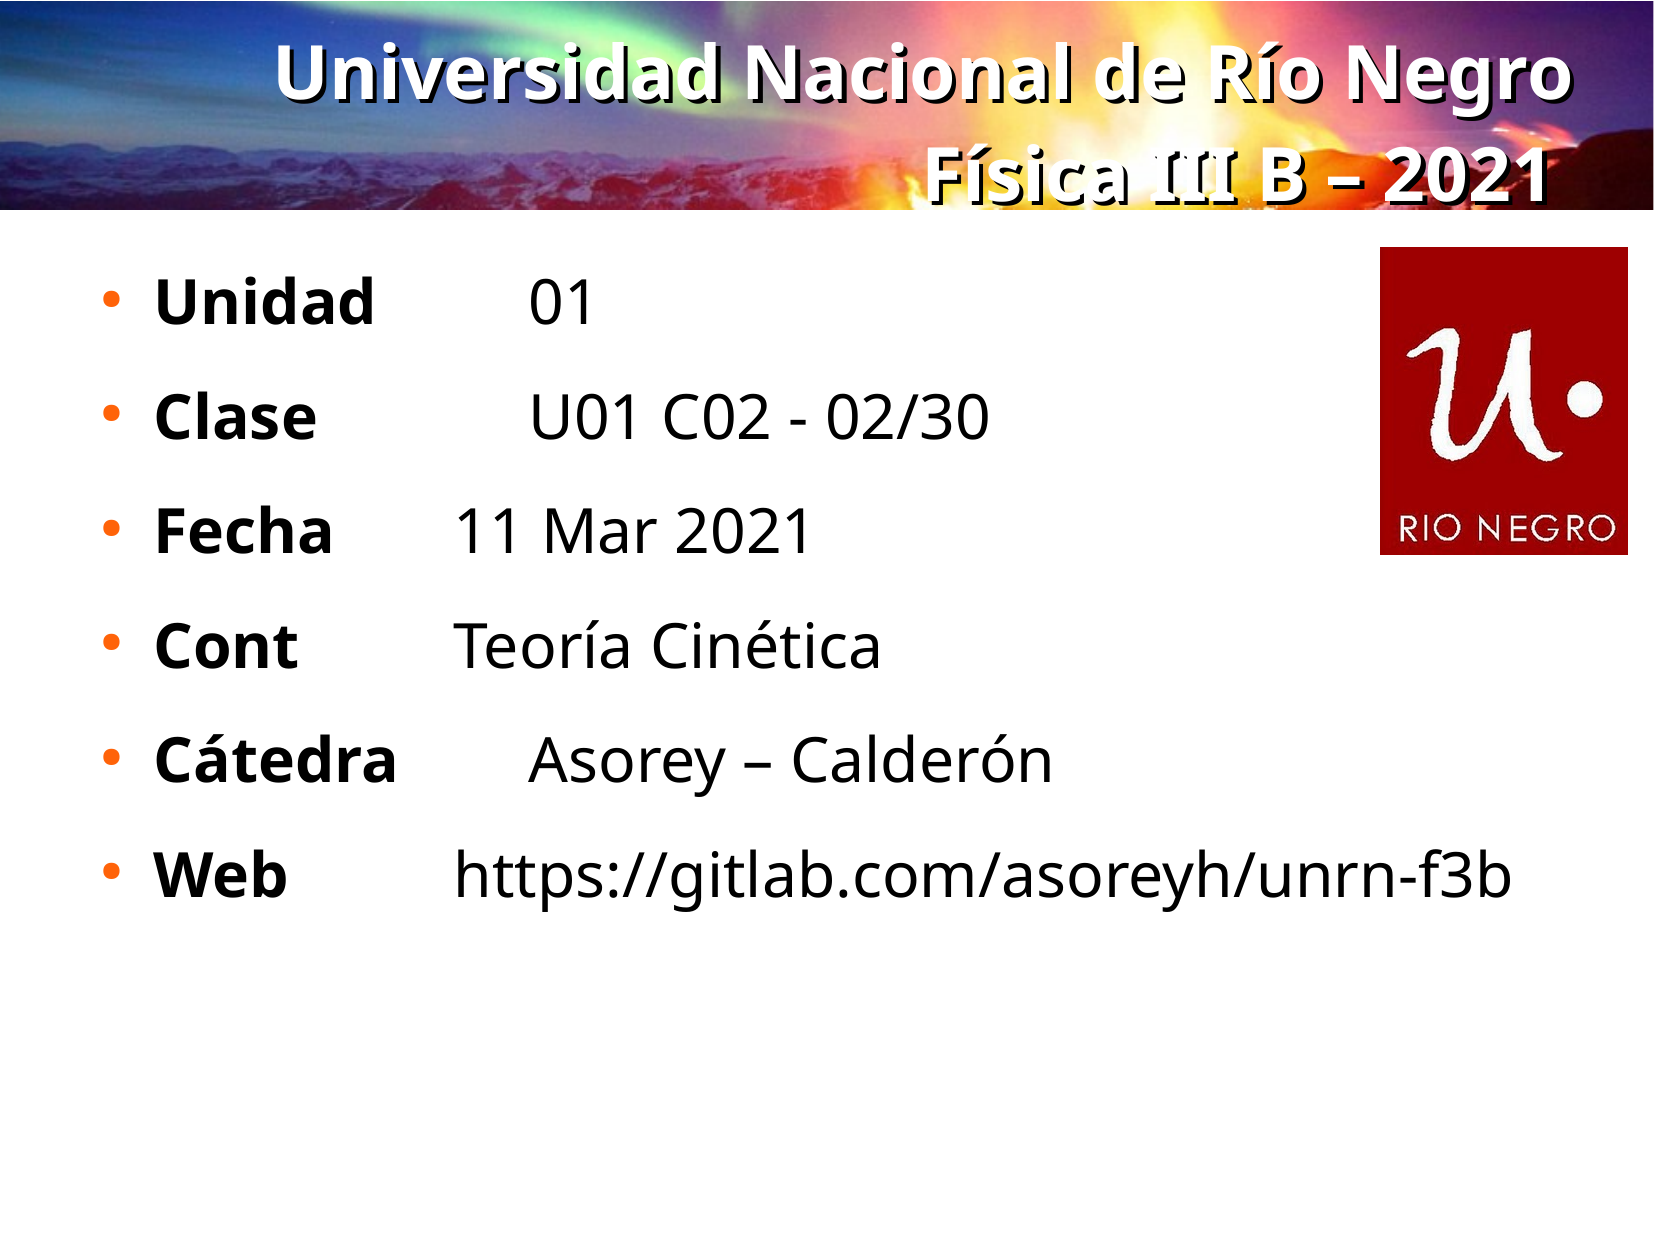

# Universidad Nacional de Río Negro Física III B – 2021
Unidad 		01
Clase			U01 C02 - 02/30
Fecha		11 Mar 2021
Cont			Teoría Cinética
Cátedra		Asorey – Calderón
Web			https://gitlab.com/asoreyh/unrn-f3b